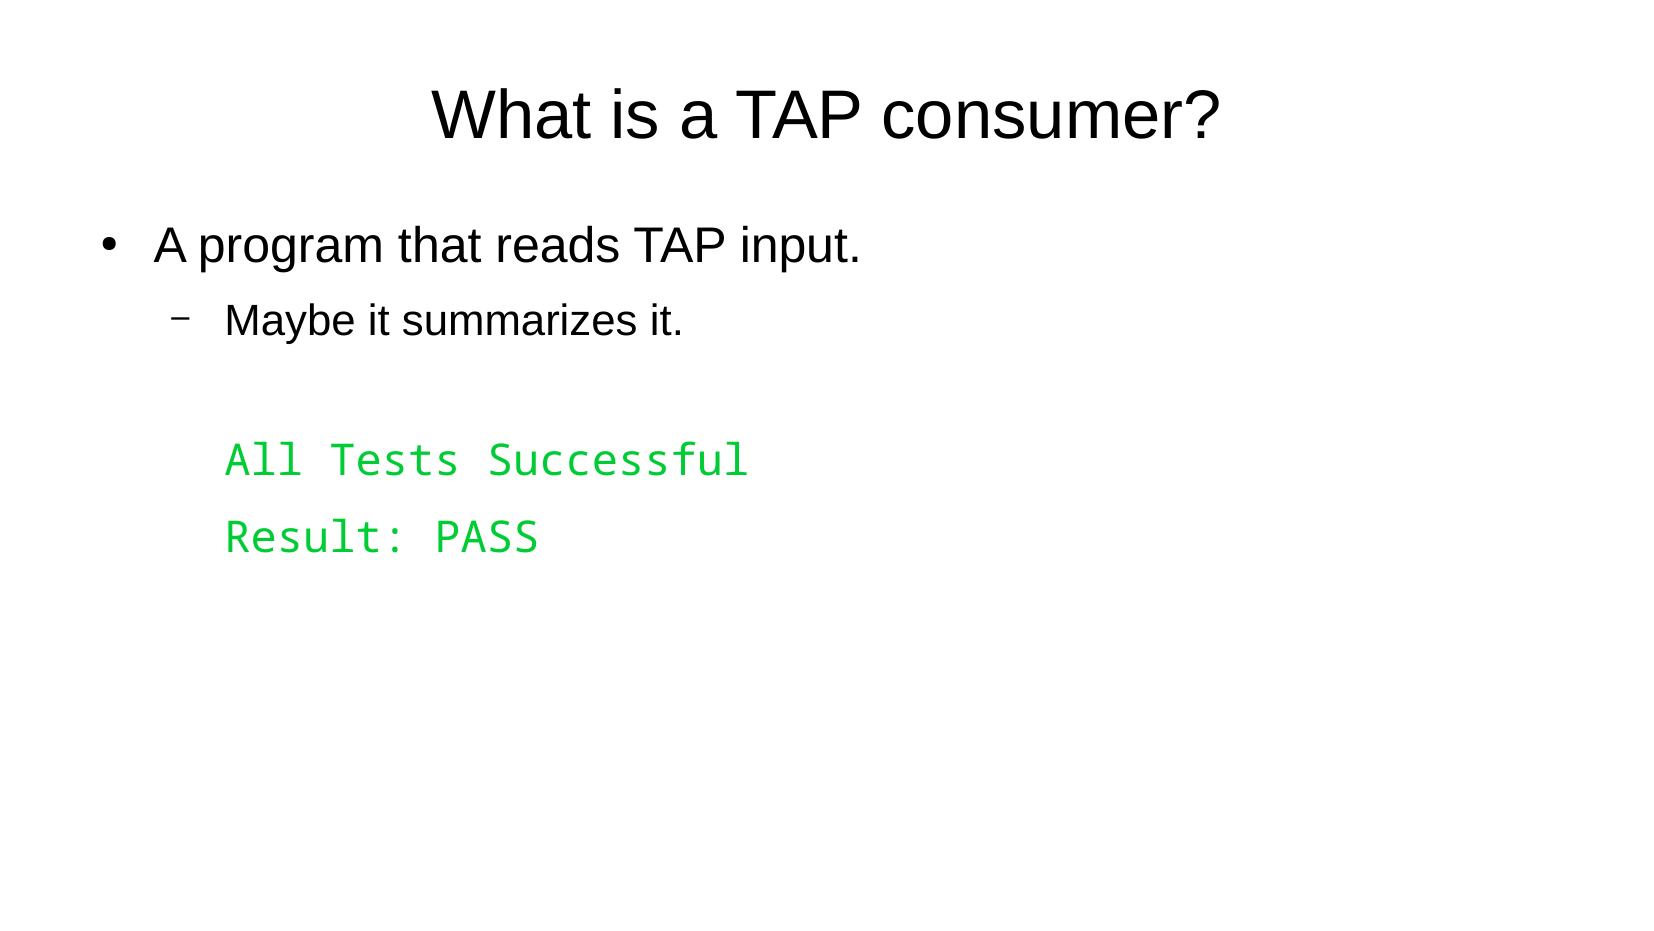

# What is a TAP consumer?
A program that reads TAP input.
Maybe it summarizes it.
All Tests Successful
Result: PASS